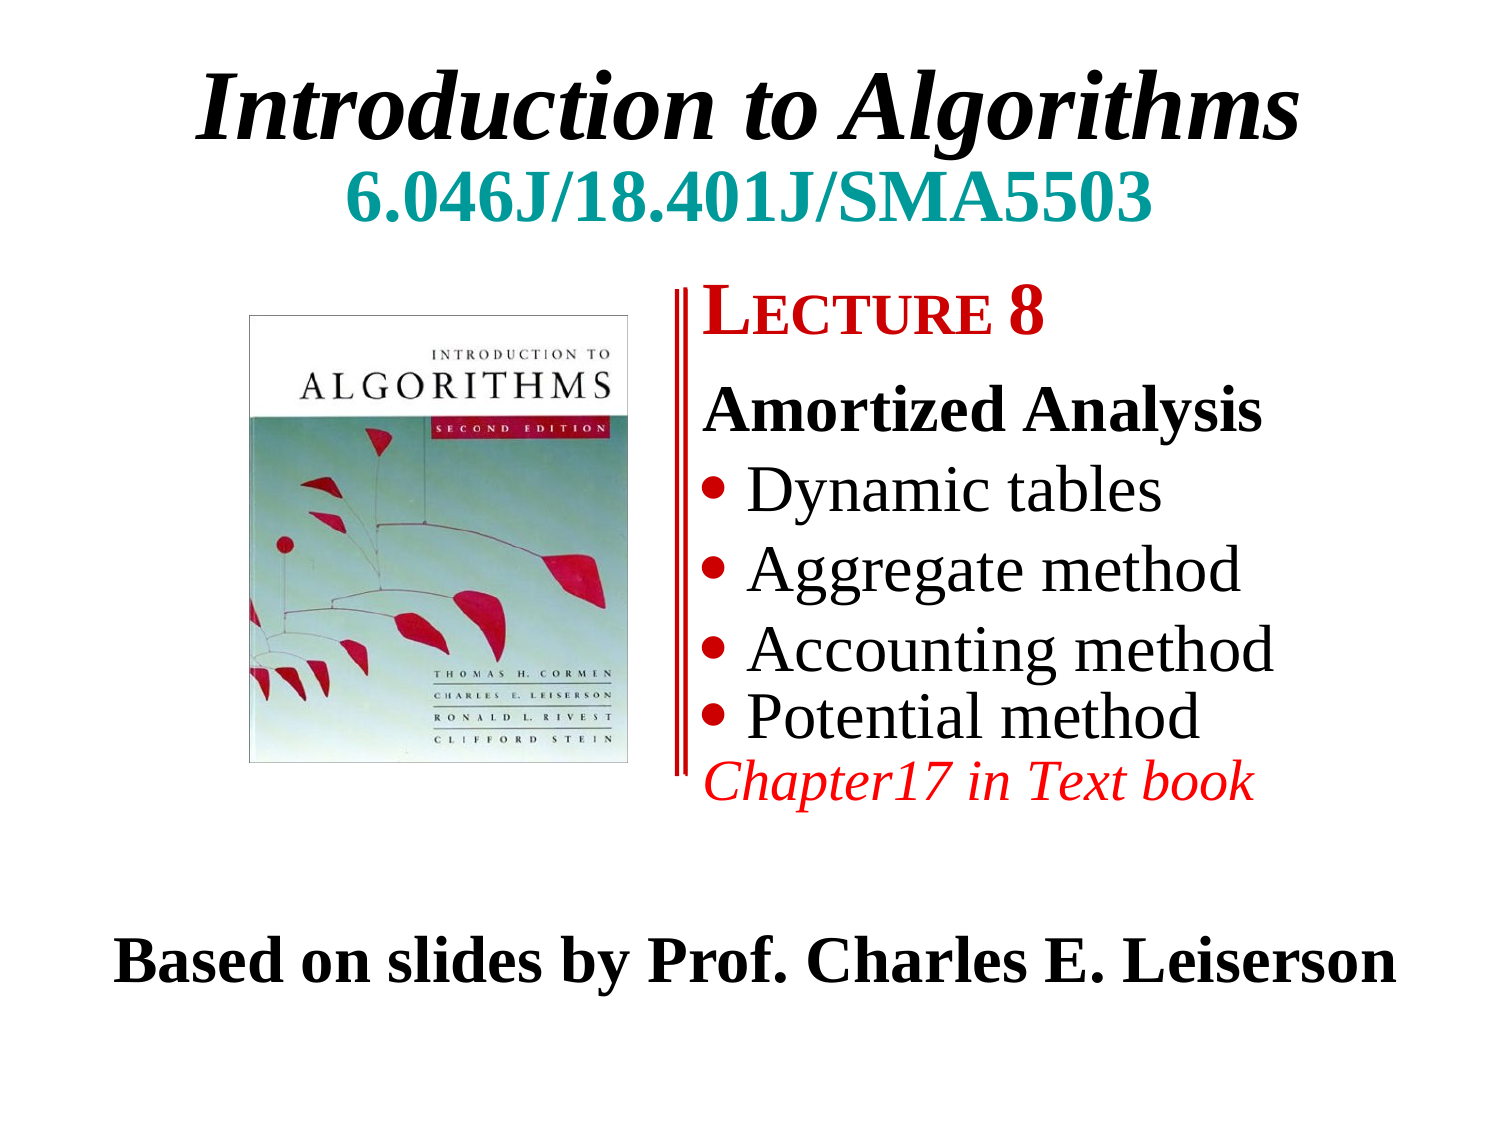

# Introduction to Algorithms 6.046J/18.401J/SMA5503
LECTURE 8
Amortized Analysis
 Dynamic tables
 Aggregate method
 Accounting method
 Potential method
Chapter17 in Text book
Based on slides by Prof. Charles E. Leiserson